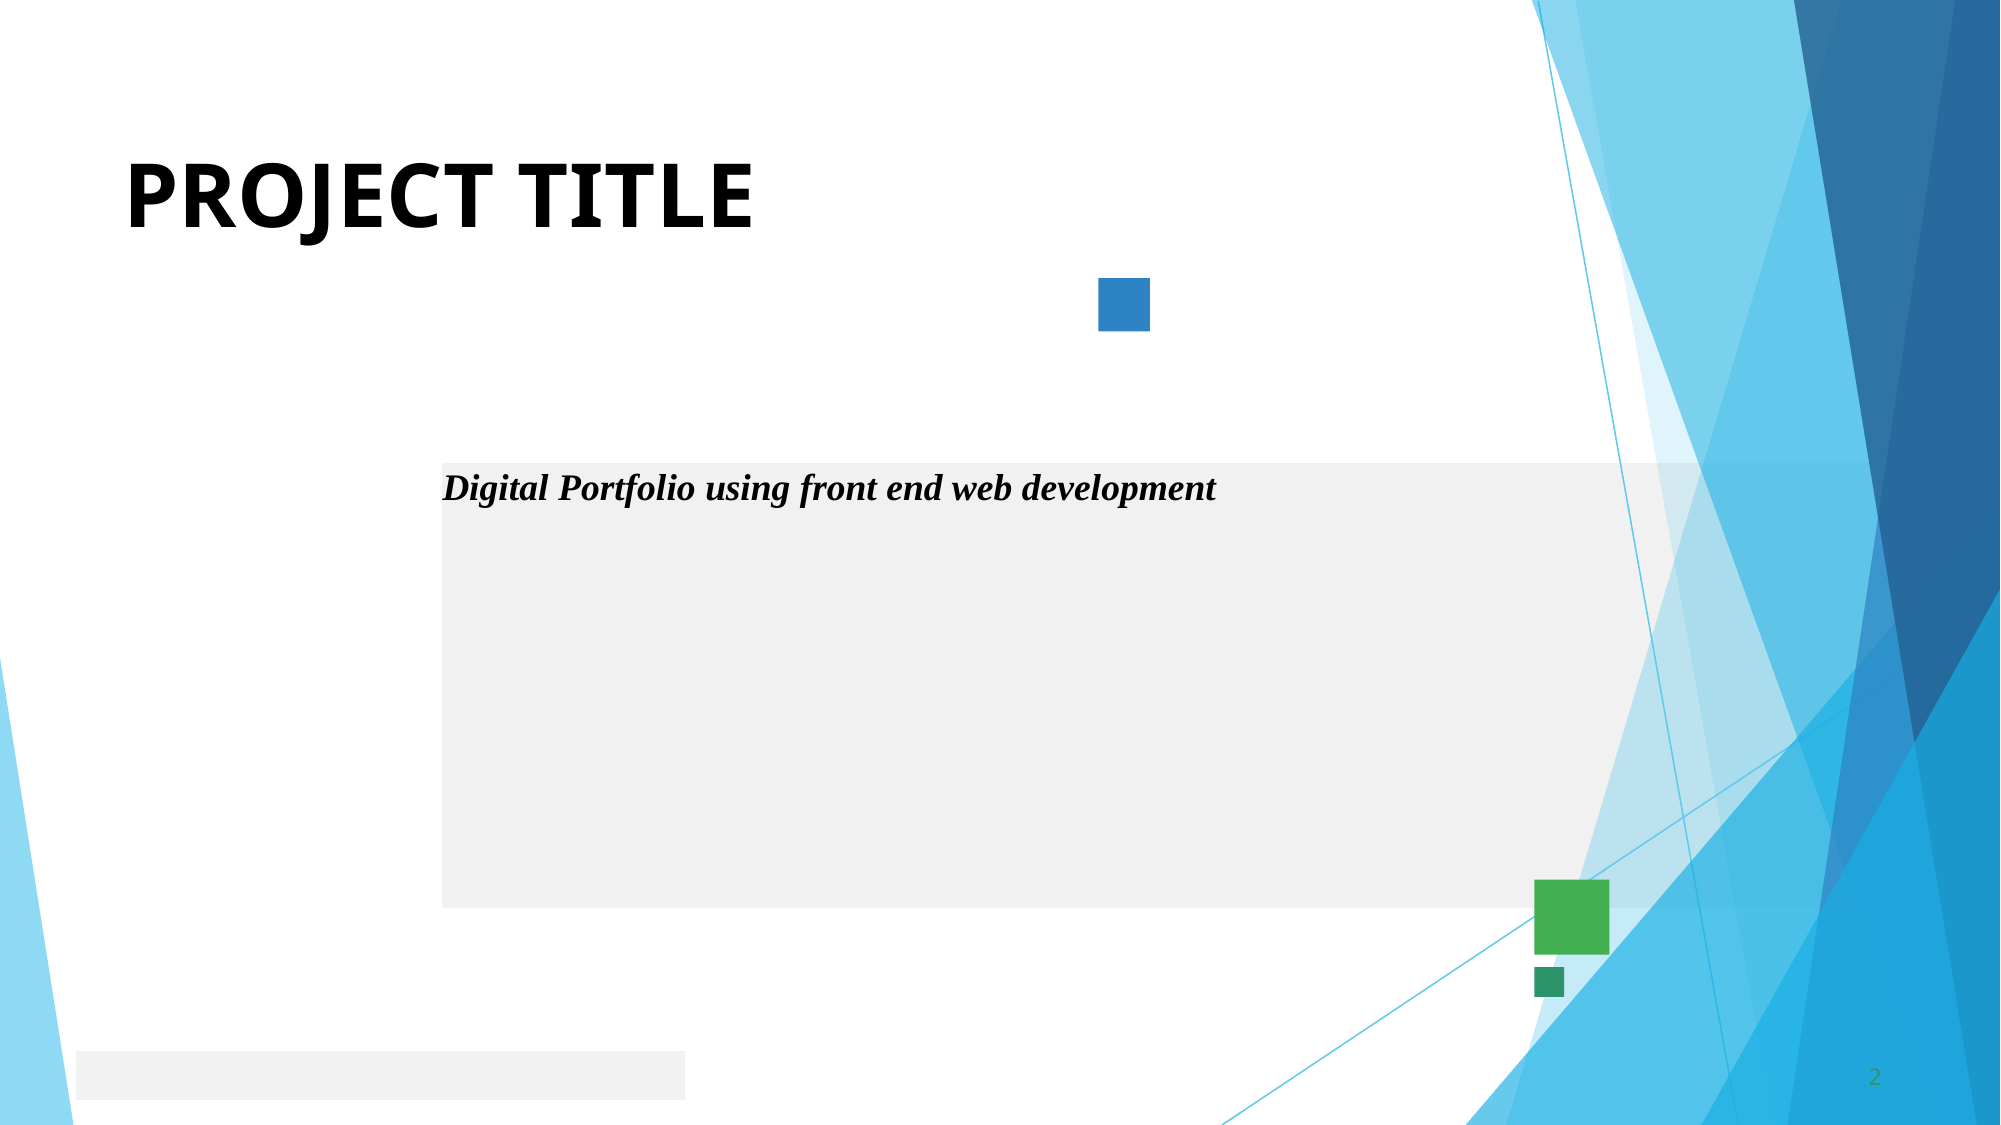

# PROJECT TITLE
Digital Portfolio using front end web development